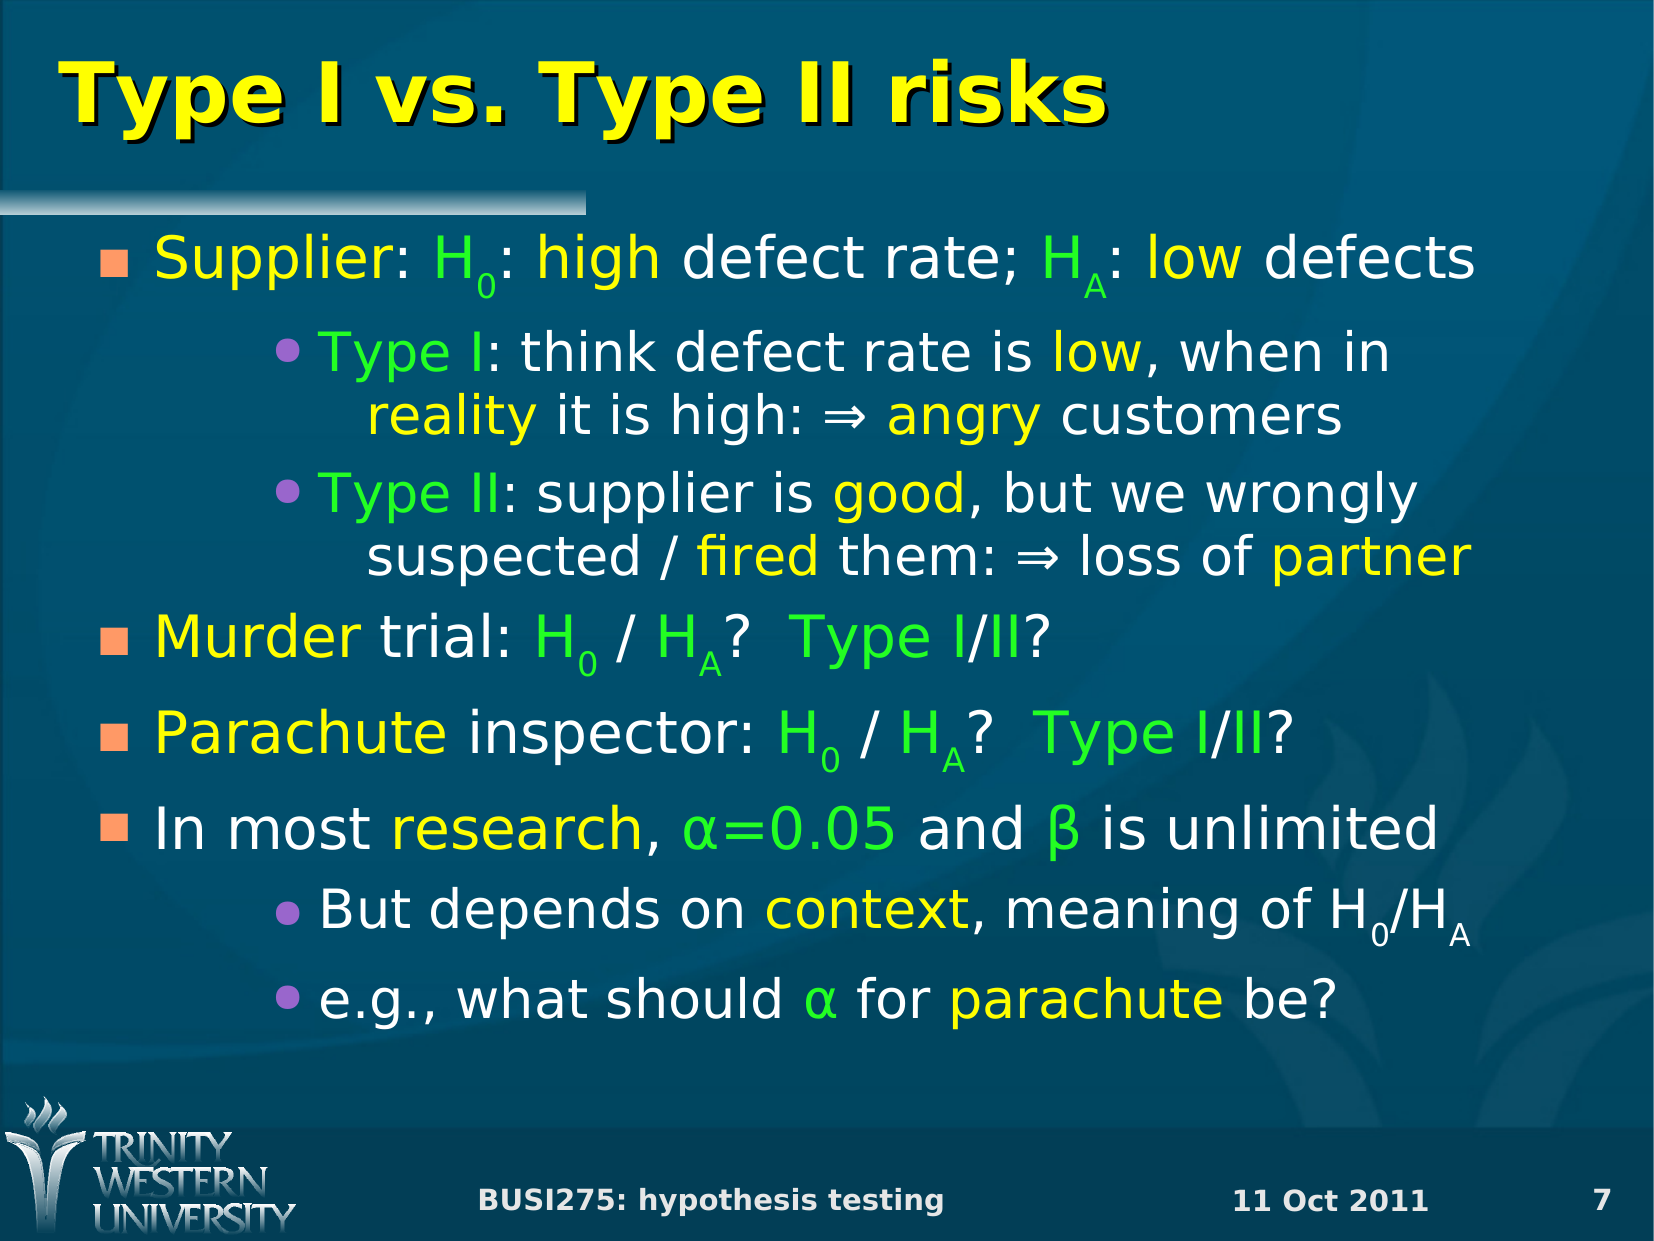

# Type I vs. Type II risks
Supplier: H0: high defect rate; HA: low defects
Type I: think defect rate is low, when in reality it is high: ⇒ angry customers
Type II: supplier is good, but we wrongly suspected / fired them: ⇒ loss of partner
Murder trial: H0 / HA? Type I/II?
Parachute inspector: H0 / HA? Type I/II?
In most research, α=0.05 and β is unlimited
But depends on context, meaning of H0/HA
e.g., what should α for parachute be?
BUSI275: hypothesis testing
11 Oct 2011
7